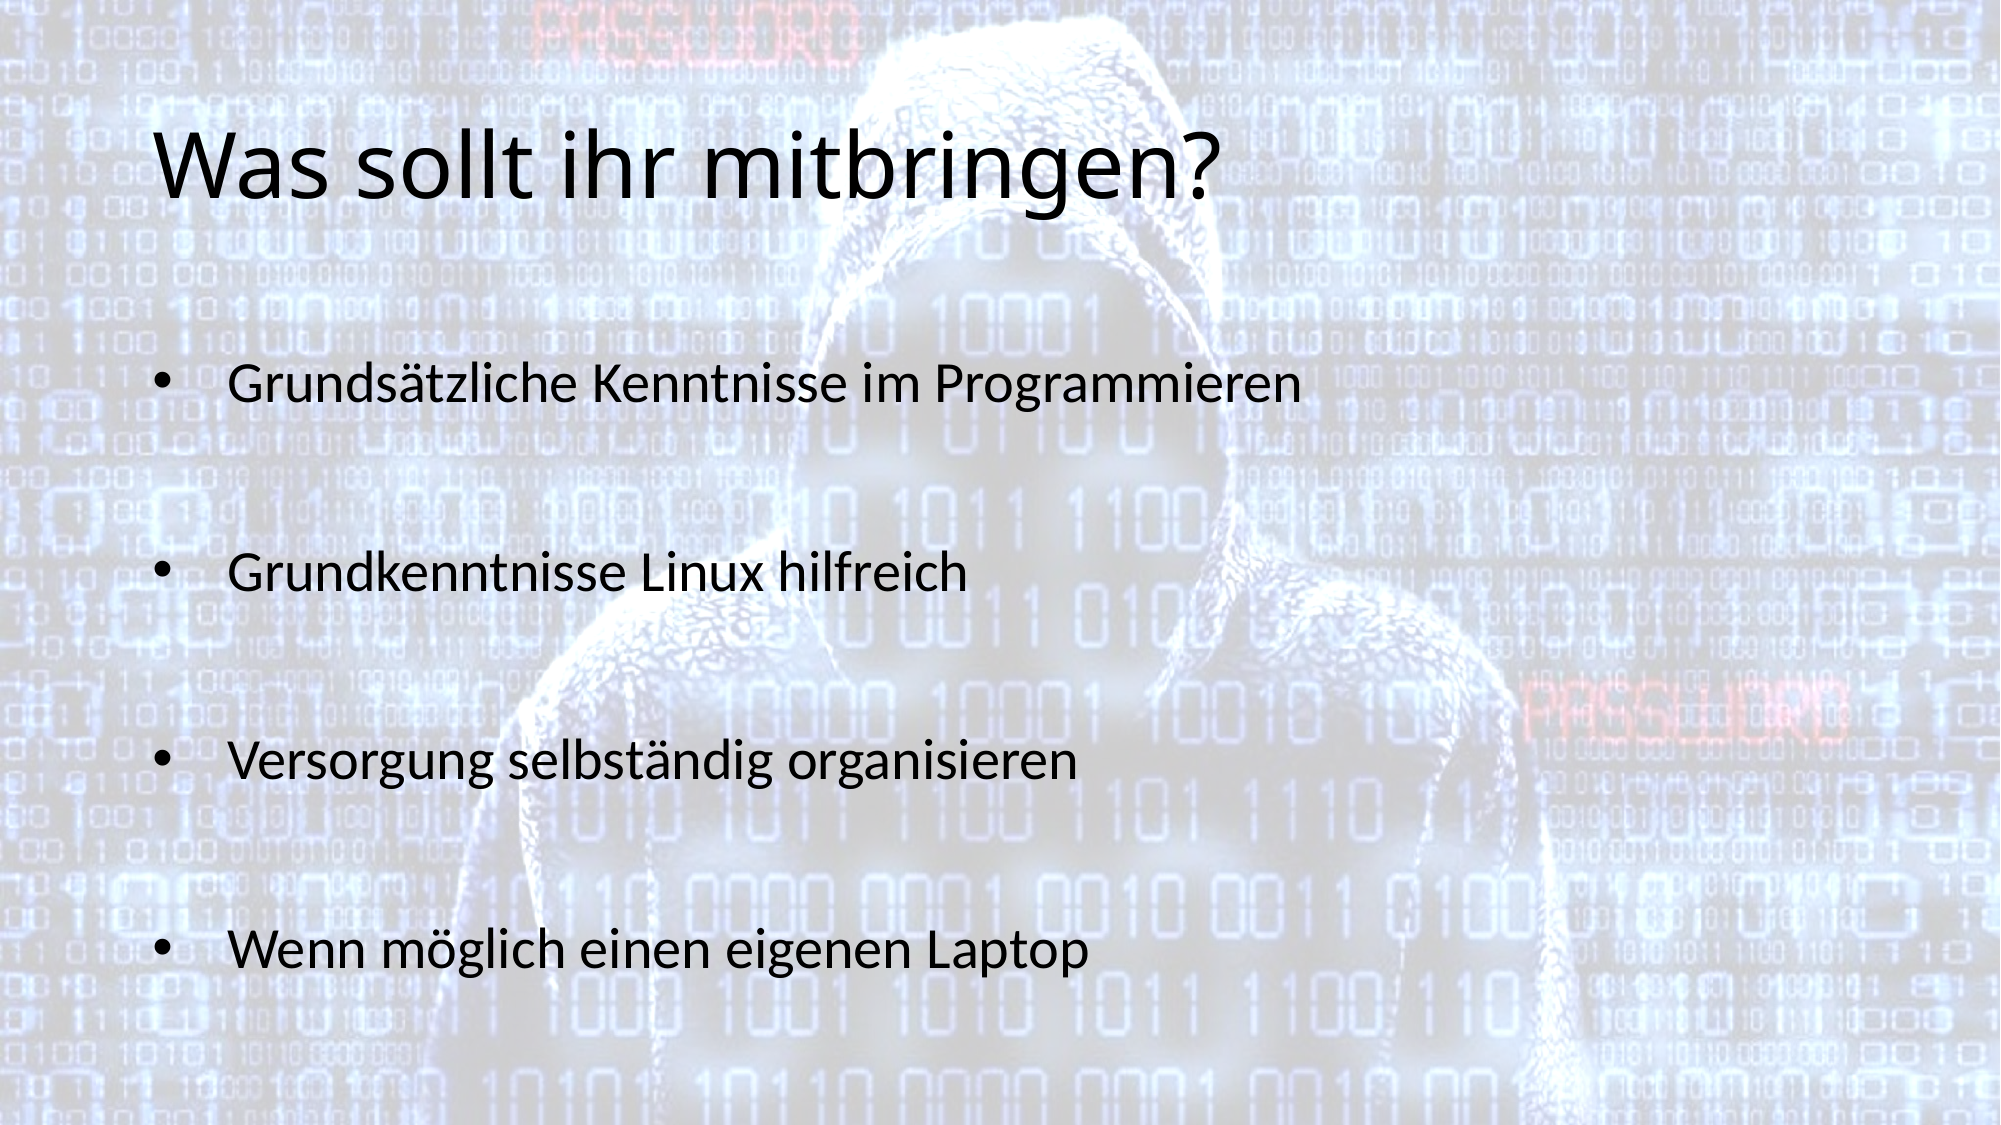

Was sollt ihr mitbringen?
Grundsätzliche Kenntnisse im Programmieren
Grundkenntnisse Linux hilfreich
Versorgung selbständig organisieren
Wenn möglich einen eigenen Laptop